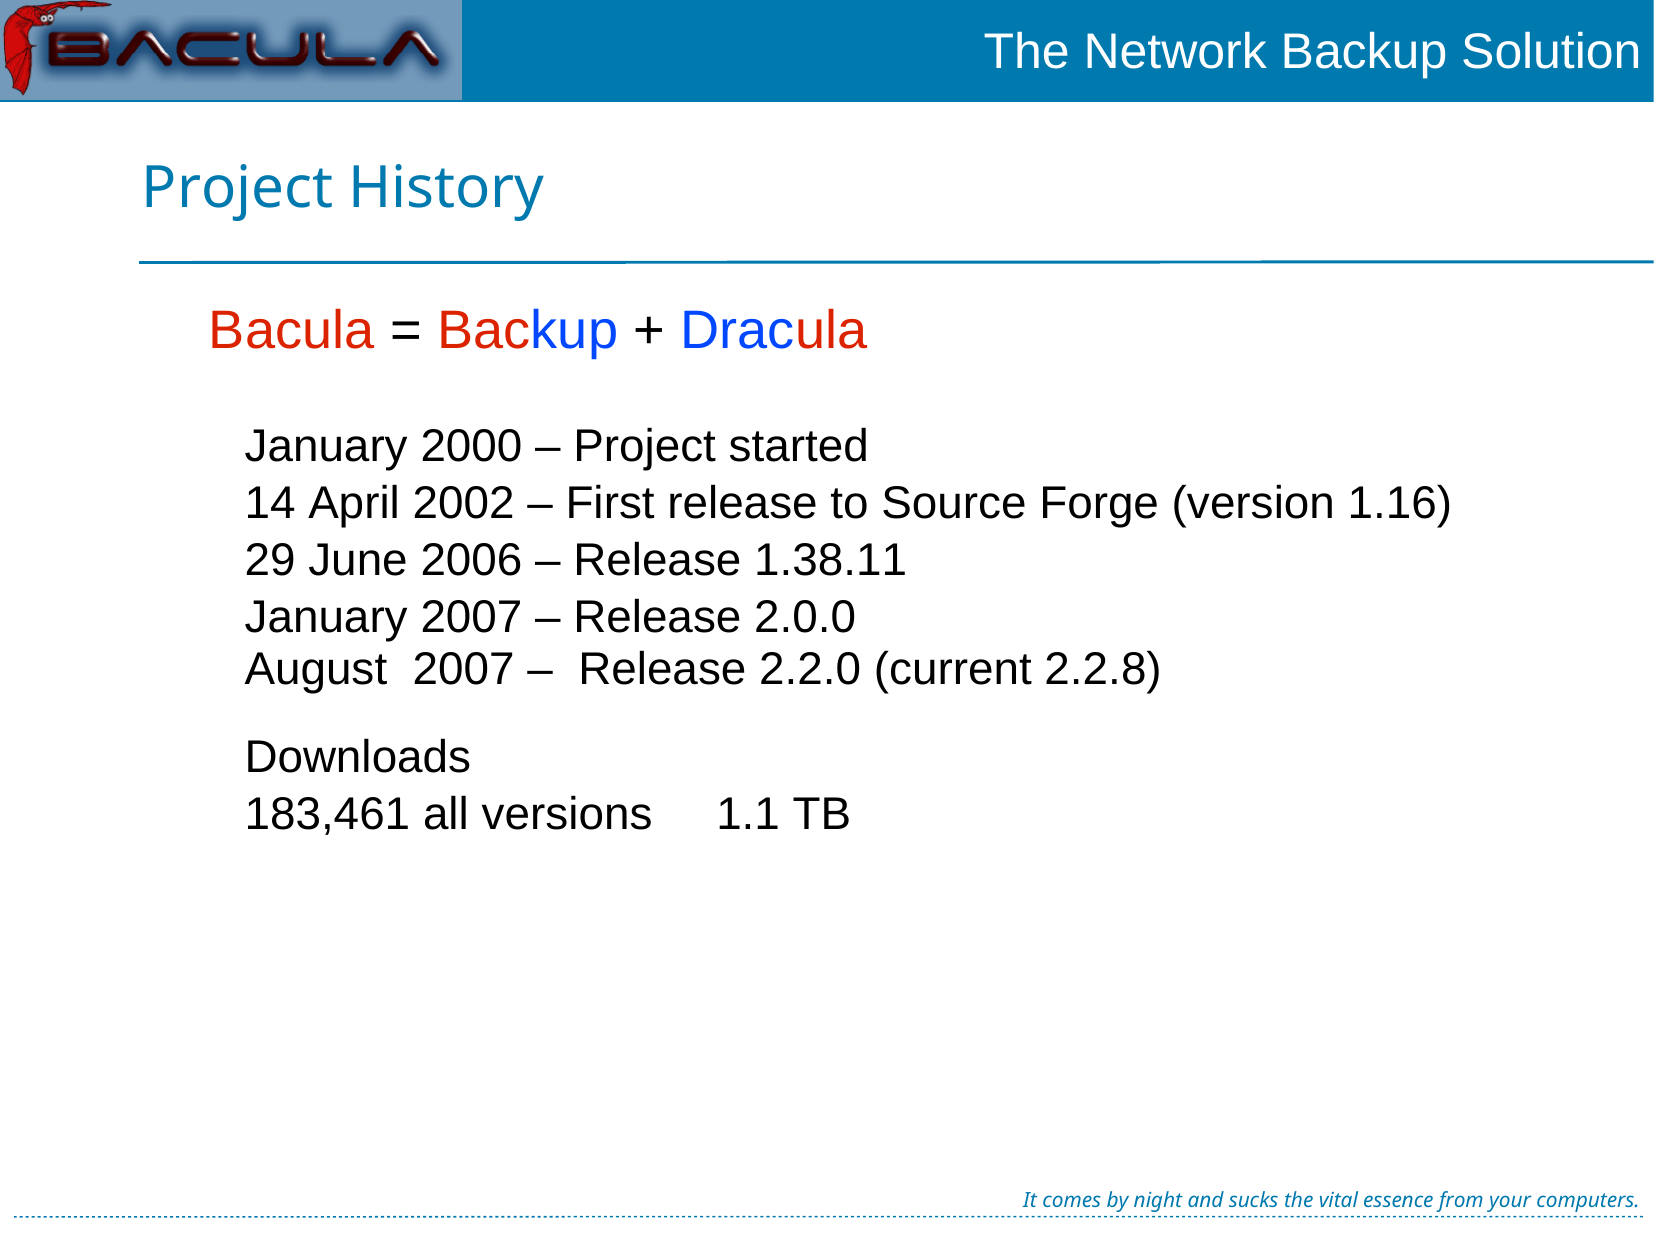

# Project History
Bacula = Backup + Dracula
January 2000 – Project started
14 April 2002 – First release to Source Forge (version 1.16)
29 June 2006 – Release 1.38.11
January 2007 – Release 2.0.0
August 2007 – Release 2.2.0 (current 2.2.8)
Downloads
183,461 all versions 1.1 TB